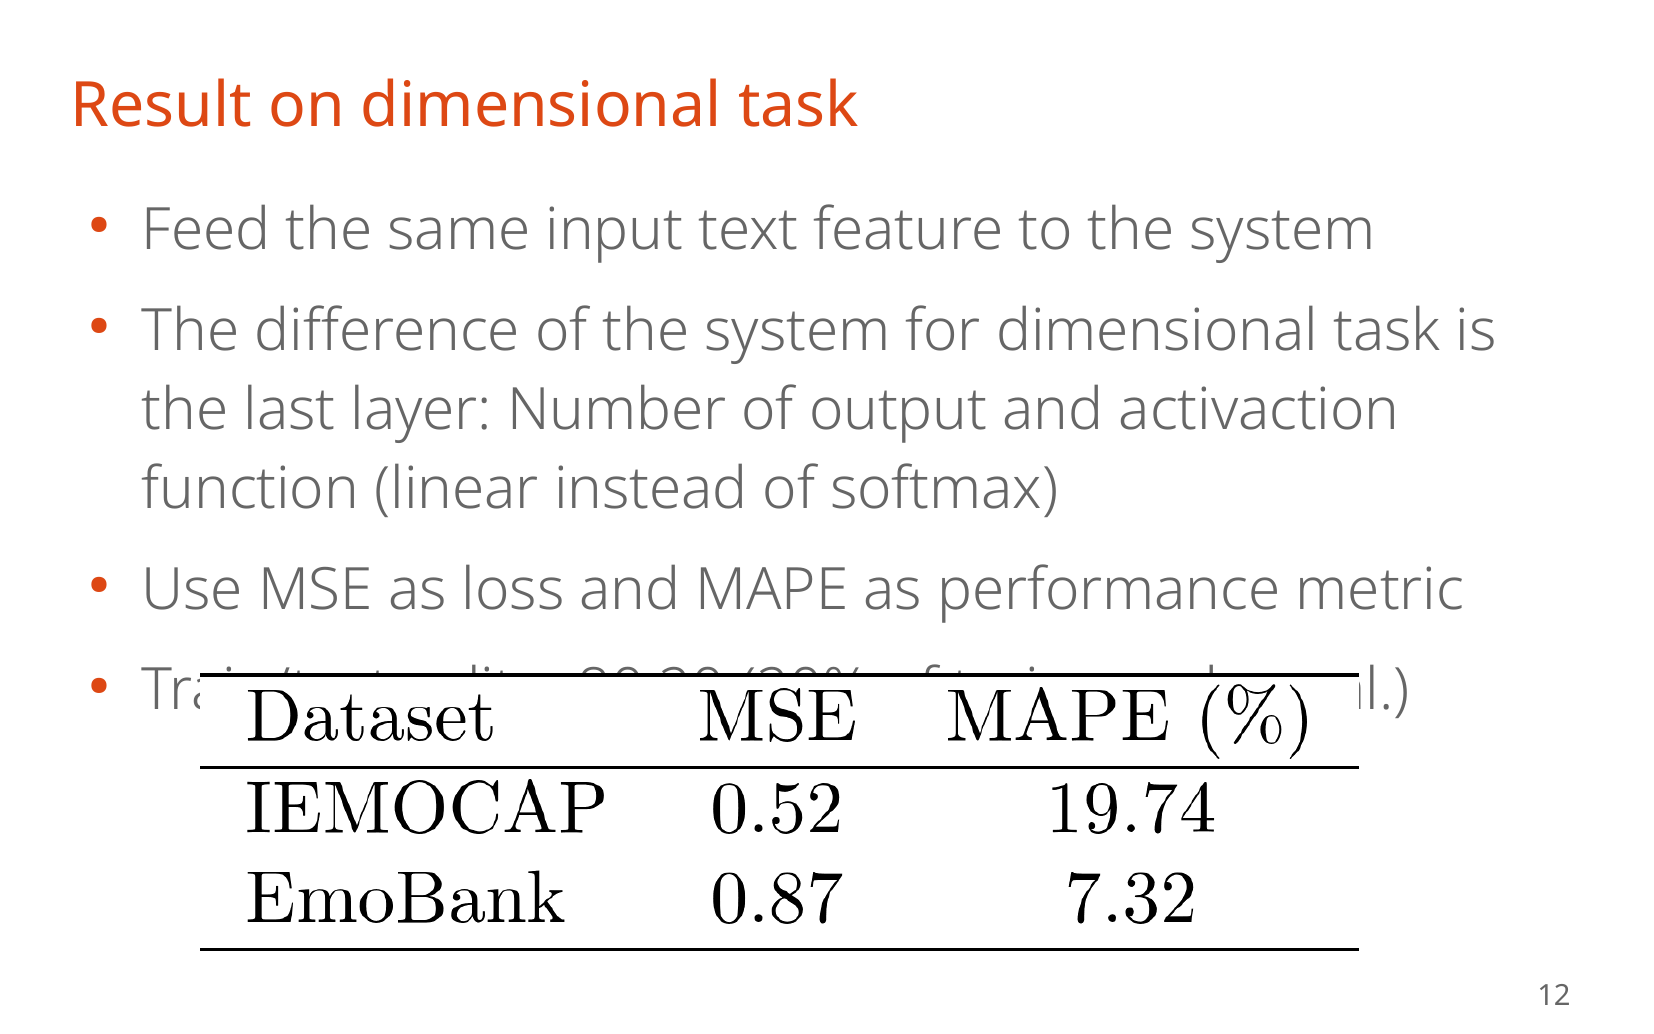

# Result on dimensional task
Feed the same input text feature to the system
The difference of the system for dimensional task is the last layer: Number of output and activaction function (linear instead of softmax)
Use MSE as loss and MAPE as performance metric
Train/test split = 80:20 (20% of train used as val.)
12